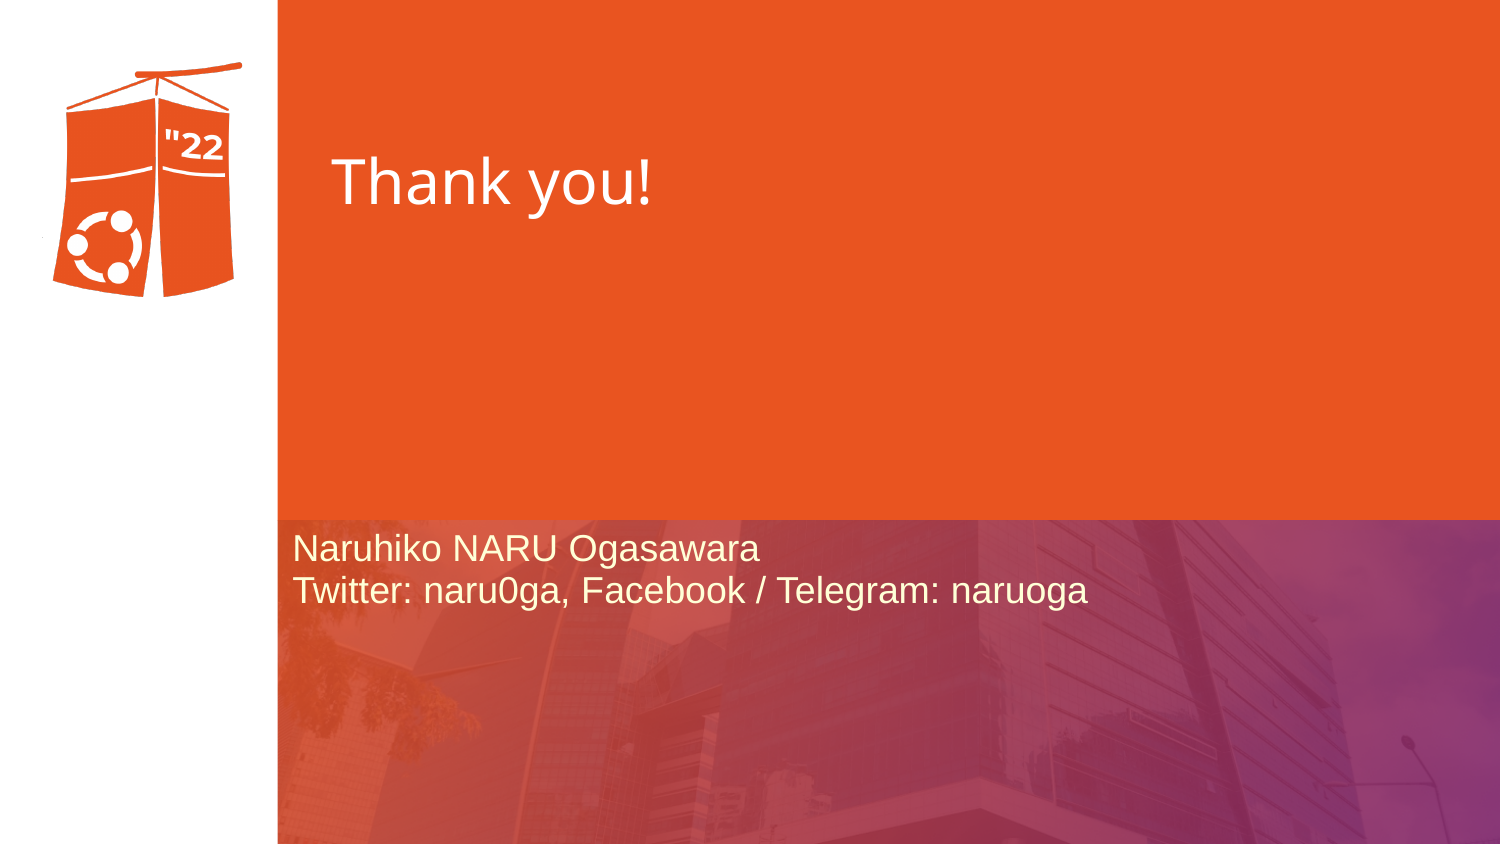

# Thank you!
Naruhiko NARU Ogasawara
Twitter: naru0ga, Facebook / Telegram: naruoga